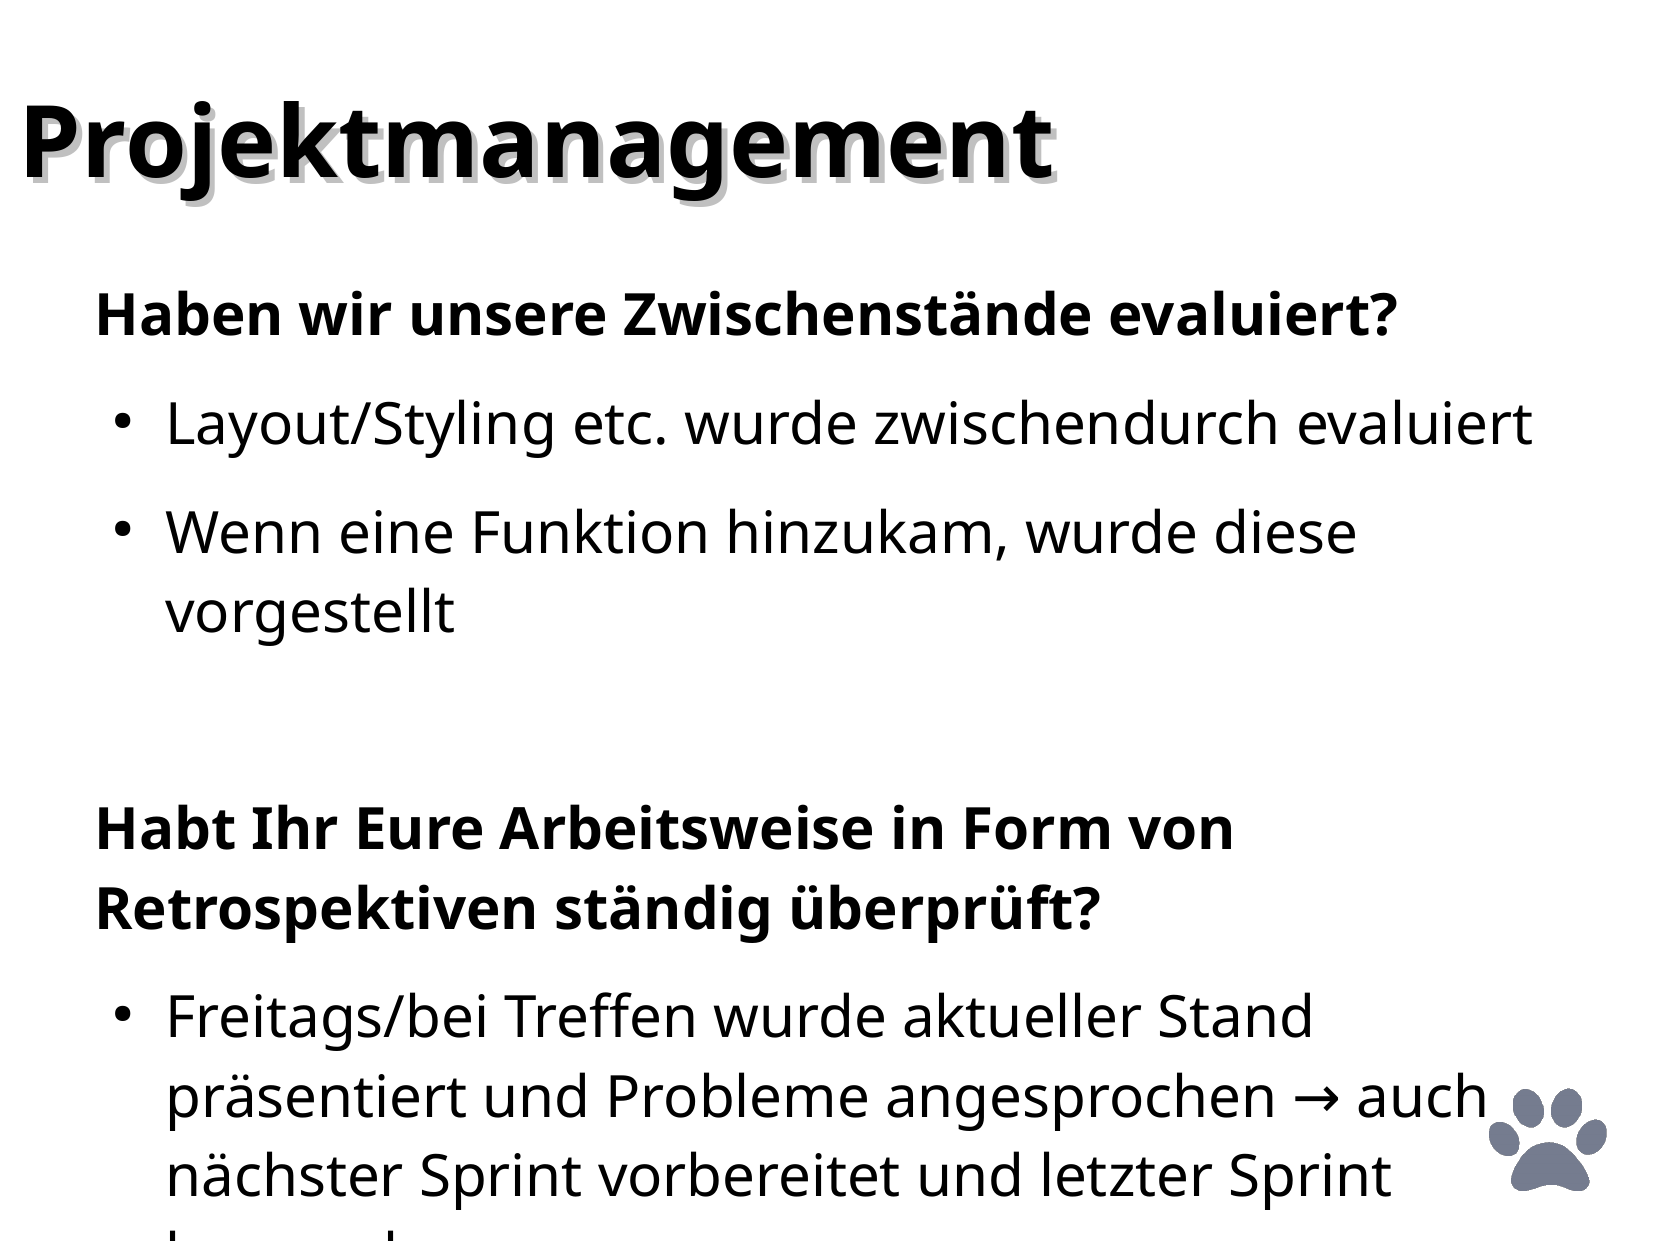

# Projektmanagement
Haben wir unsere Zwischenstände evaluiert?
Layout/Styling etc. wurde zwischendurch evaluiert
Wenn eine Funktion hinzukam, wurde diese vorgestellt
Habt Ihr Eure Arbeitsweise in Form von Retrospektiven ständig überprüft?
Freitags/bei Treffen wurde aktueller Stand präsentiert und Probleme angesprochen → auch nächster Sprint vorbereitet und letzter Sprint besprochen